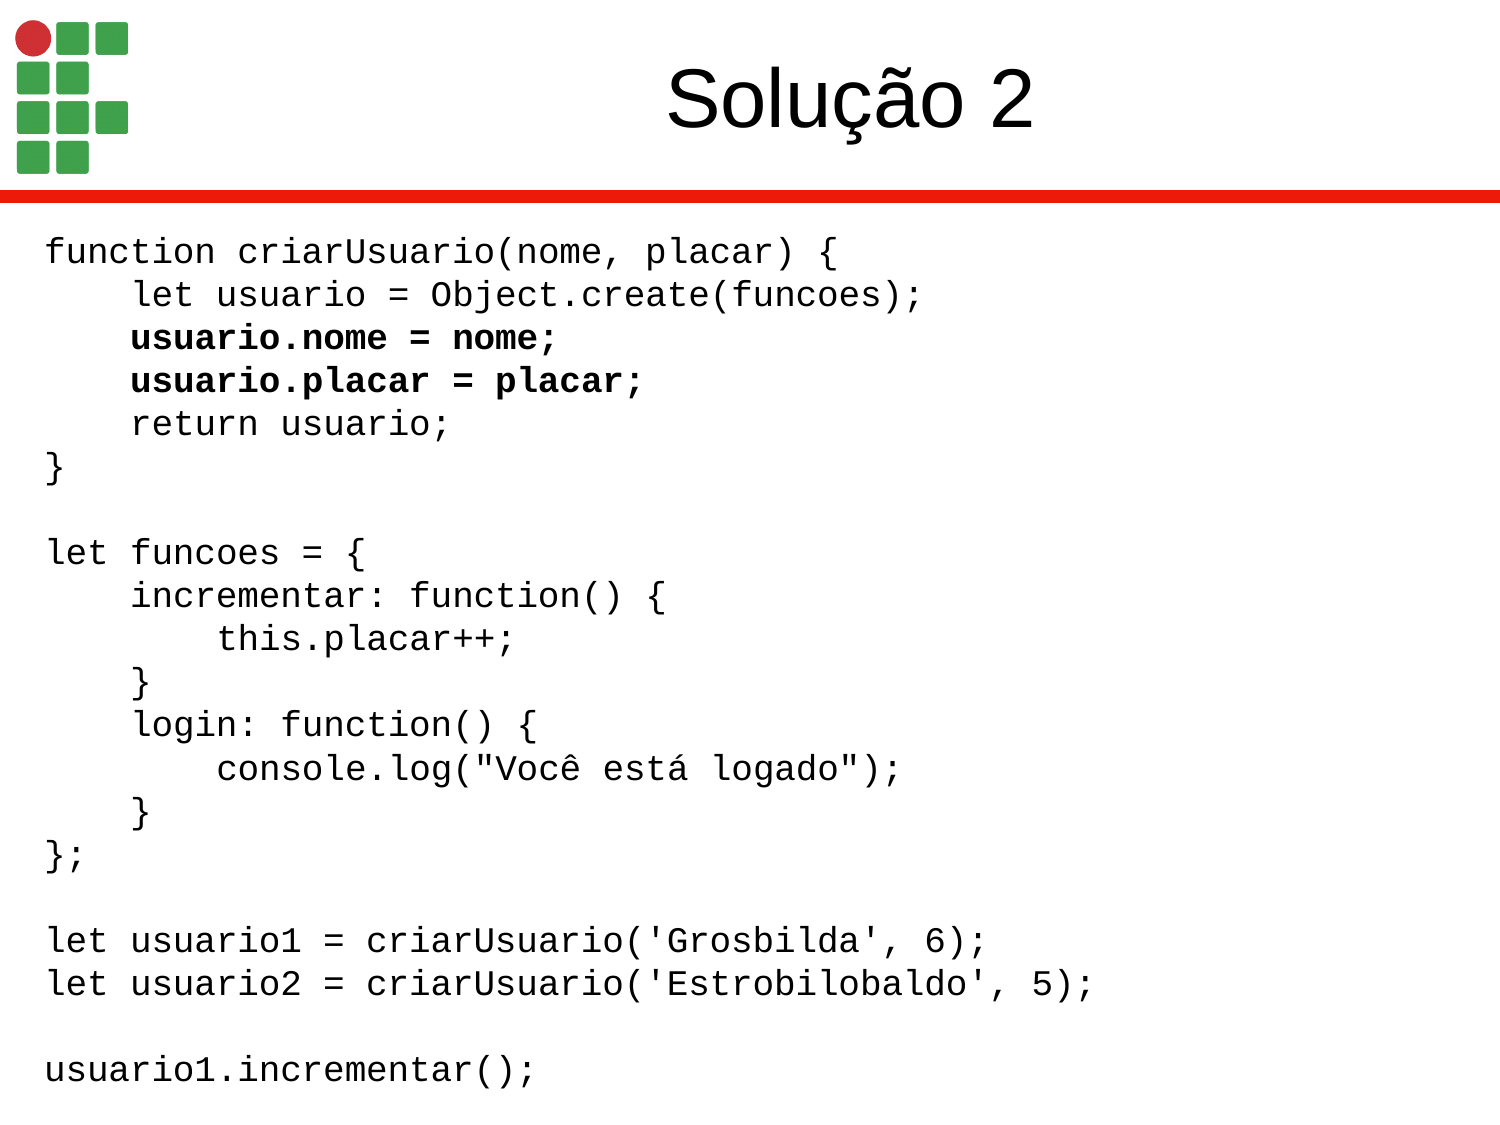

# Solução 2
function criarUsuario(nome, placar) {
 let usuario = Object.create(funcoes);
 usuario.nome = nome;
 usuario.placar = placar;
 return usuario;
}
let funcoes = {
 incrementar: function() {
 this.placar++;
 }
 login: function() {
 console.log("Você está logado");
 }
};
let usuario1 = criarUsuario('Grosbilda', 6);
let usuario2 = criarUsuario('Estrobilobaldo', 5);
usuario1.incrementar();